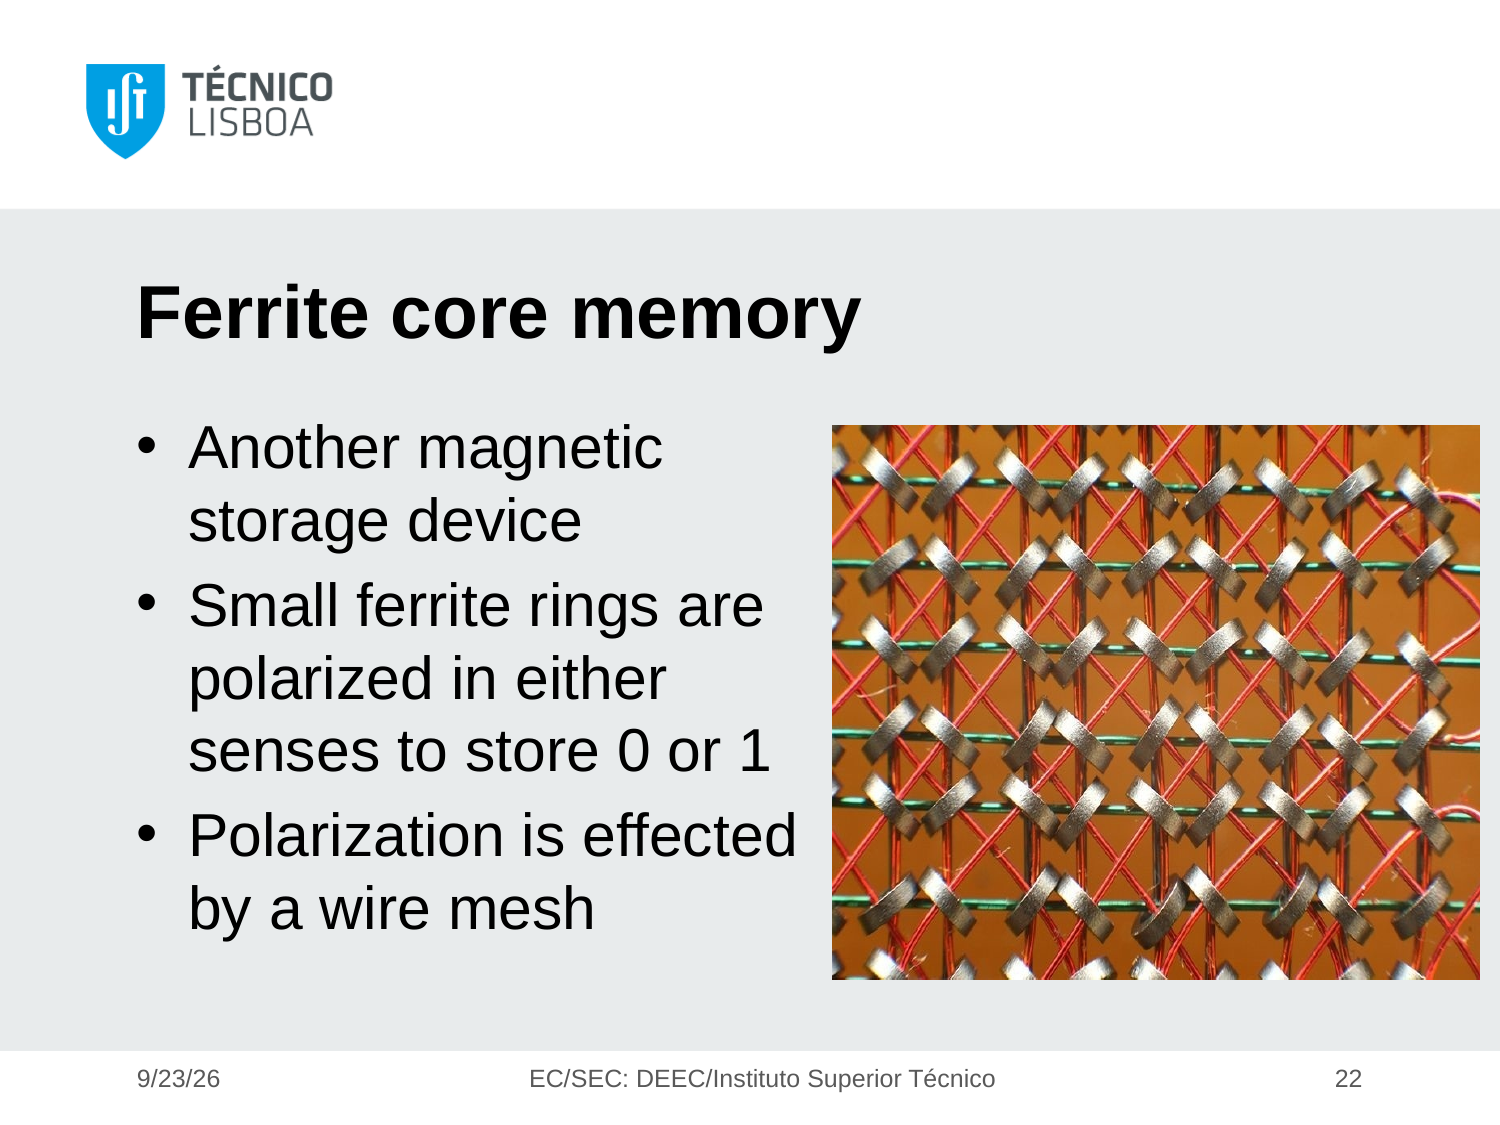

# Ferrite core memory
Another magnetic storage device
Small ferrite rings are polarized in either senses to store 0 or 1
Polarization is effected by a wire mesh
EC/SEC: DEEC/Instituto Superior Técnico